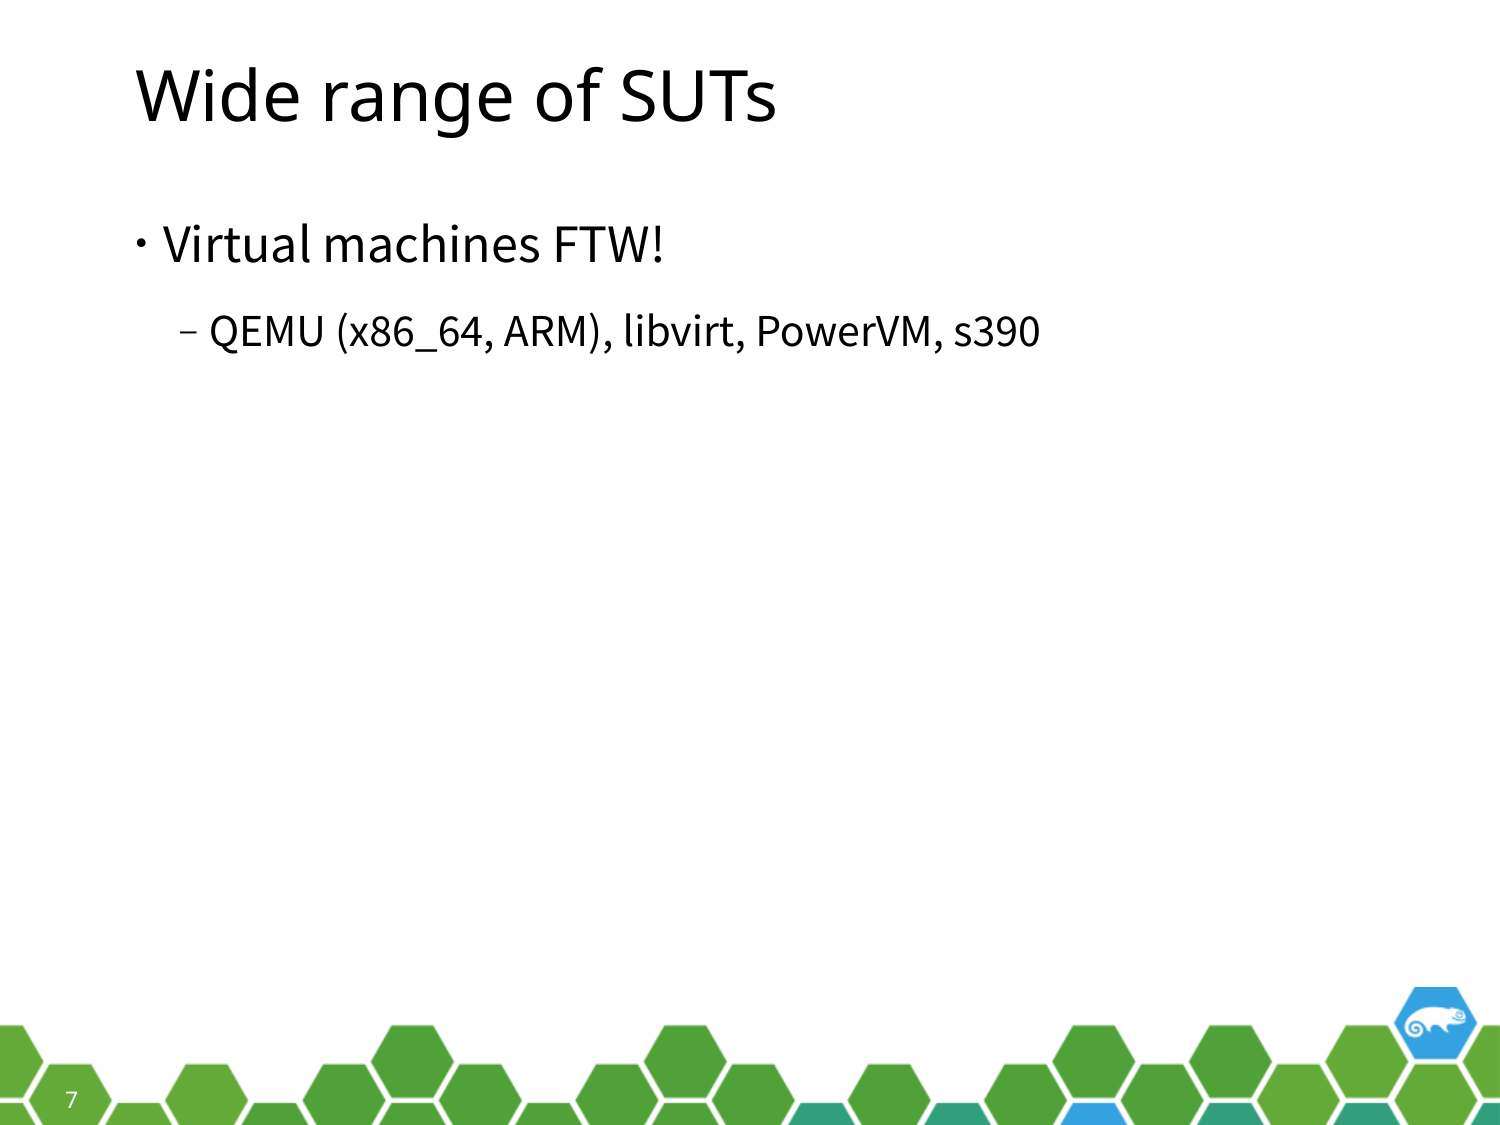

# Wide range of SUTs
Virtual machines FTW!
QEMU (x86_64, ARM), libvirt, PowerVM, s390